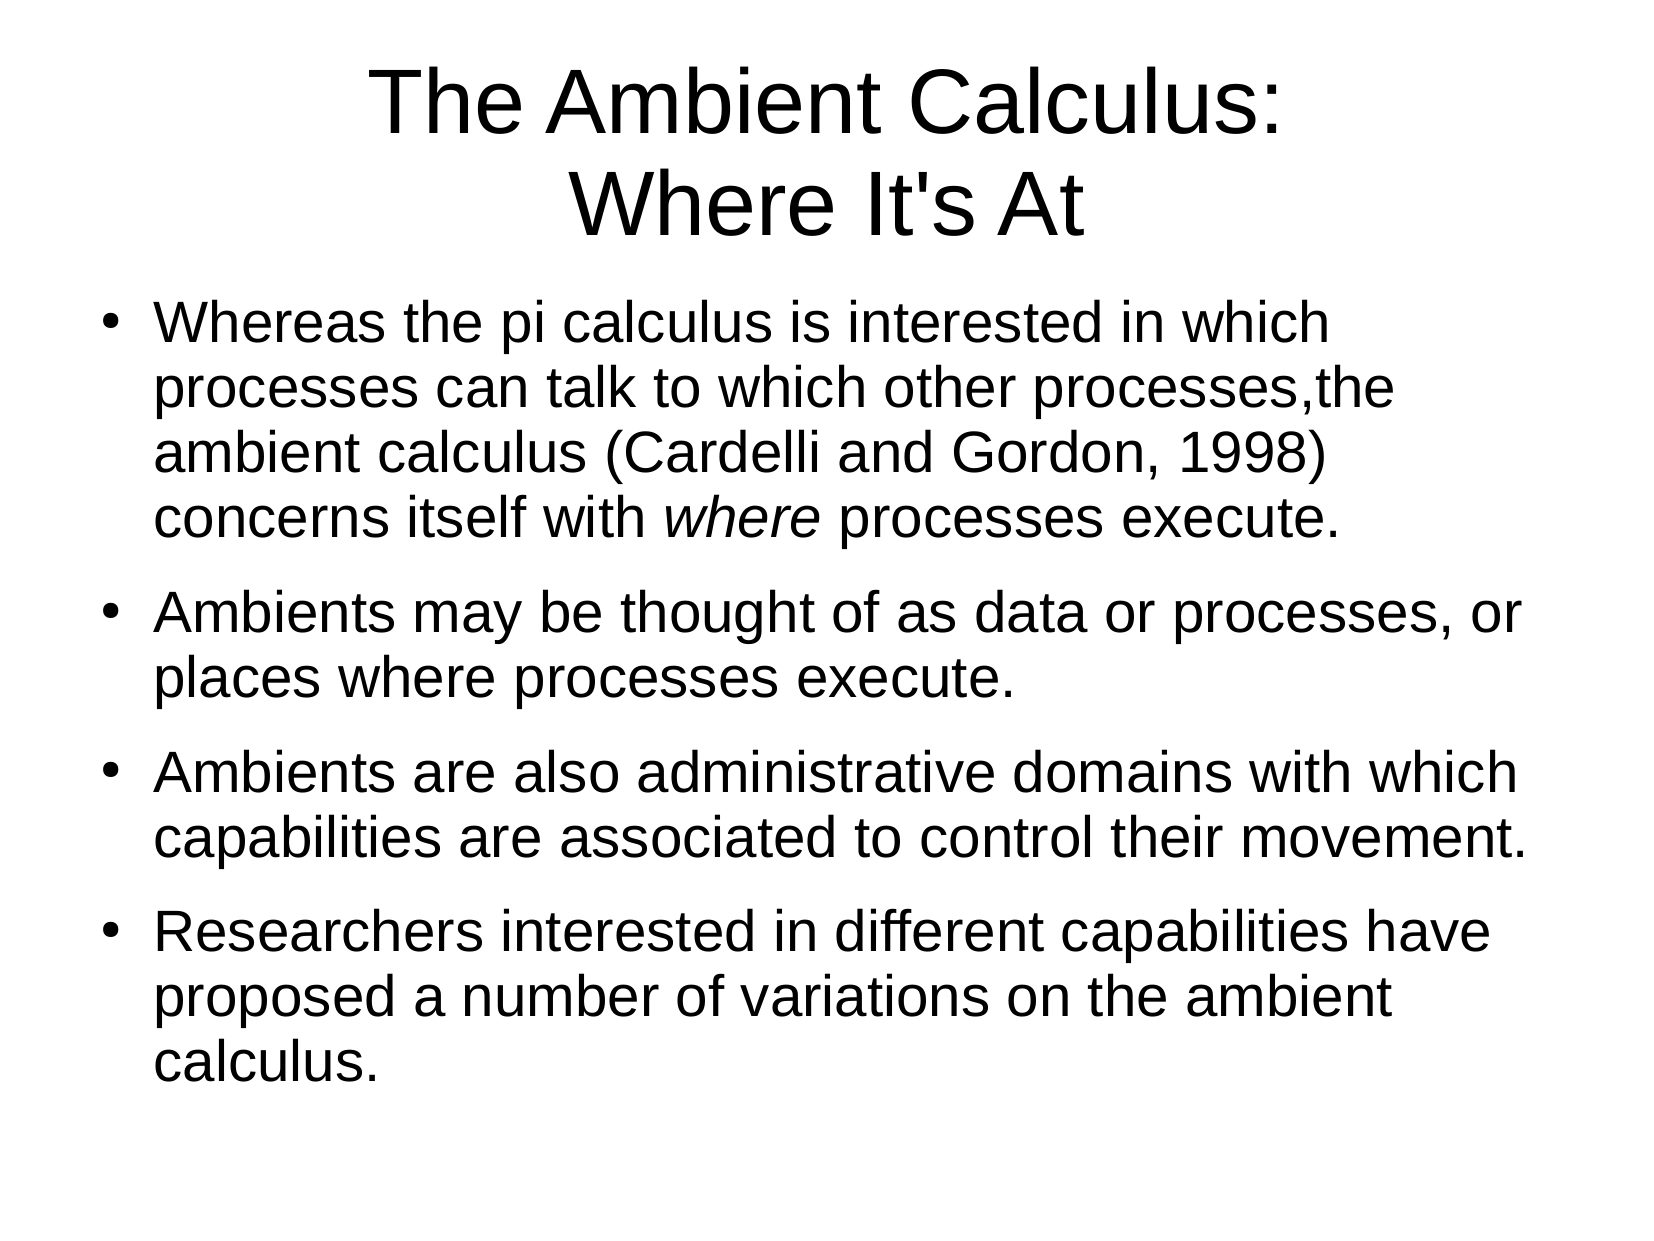

# The Ambient Calculus: Where It's At
Whereas the pi calculus is interested in which processes can talk to which other processes,the ambient calculus (Cardelli and Gordon, 1998) concerns itself with where processes execute.
Ambients may be thought of as data or processes, or places where processes execute.
Ambients are also administrative domains with which capabilities are associated to control their movement.
Researchers interested in different capabilities have proposed a number of variations on the ambient calculus.